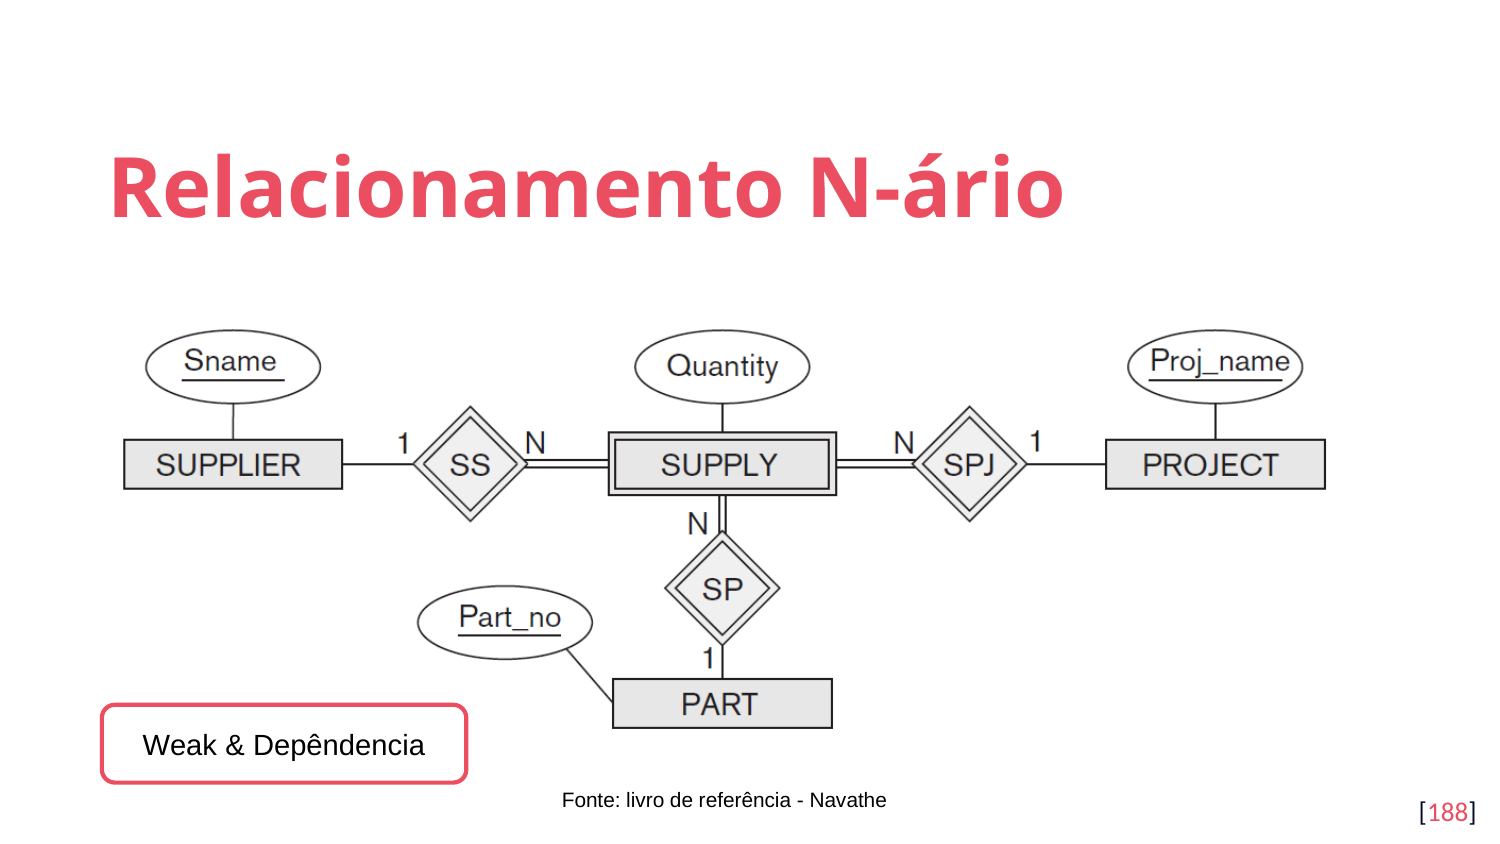

Relacionamento N-ário
Weak & Depêndencia
Fonte: livro de referência - Navathe